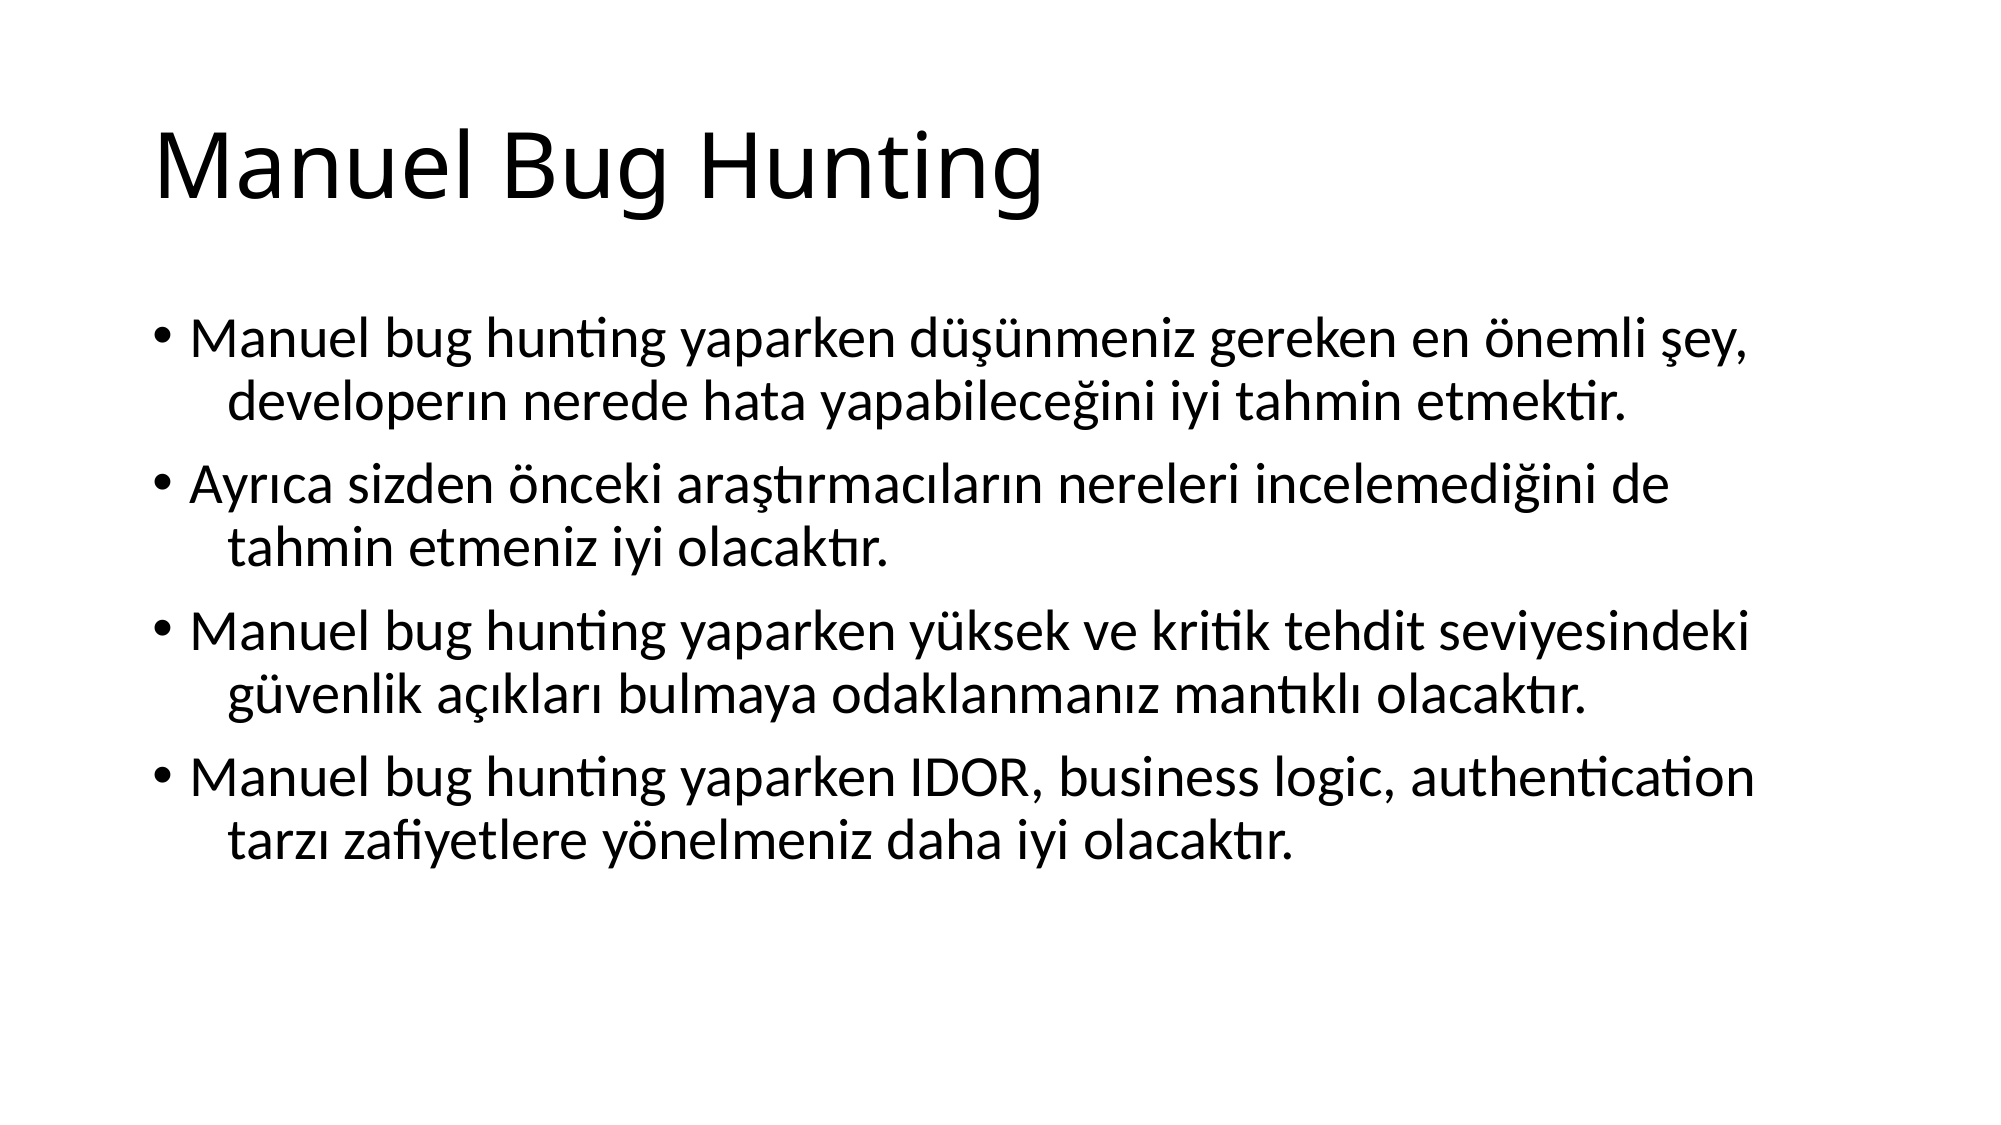

# Manuel Bug Hunting
Manuel bug hunting yaparken düşünmeniz gereken en önemli şey, developerın nerede hata yapabileceğini iyi tahmin etmektir.
Ayrıca sizden önceki araştırmacıların nereleri incelemediğini de tahmin etmeniz iyi olacaktır.
Manuel bug hunting yaparken yüksek ve kritik tehdit seviyesindeki güvenlik açıkları bulmaya odaklanmanız mantıklı olacaktır.
Manuel bug hunting yaparken IDOR, business logic, authentication tarzı zafiyetlere yönelmeniz daha iyi olacaktır.